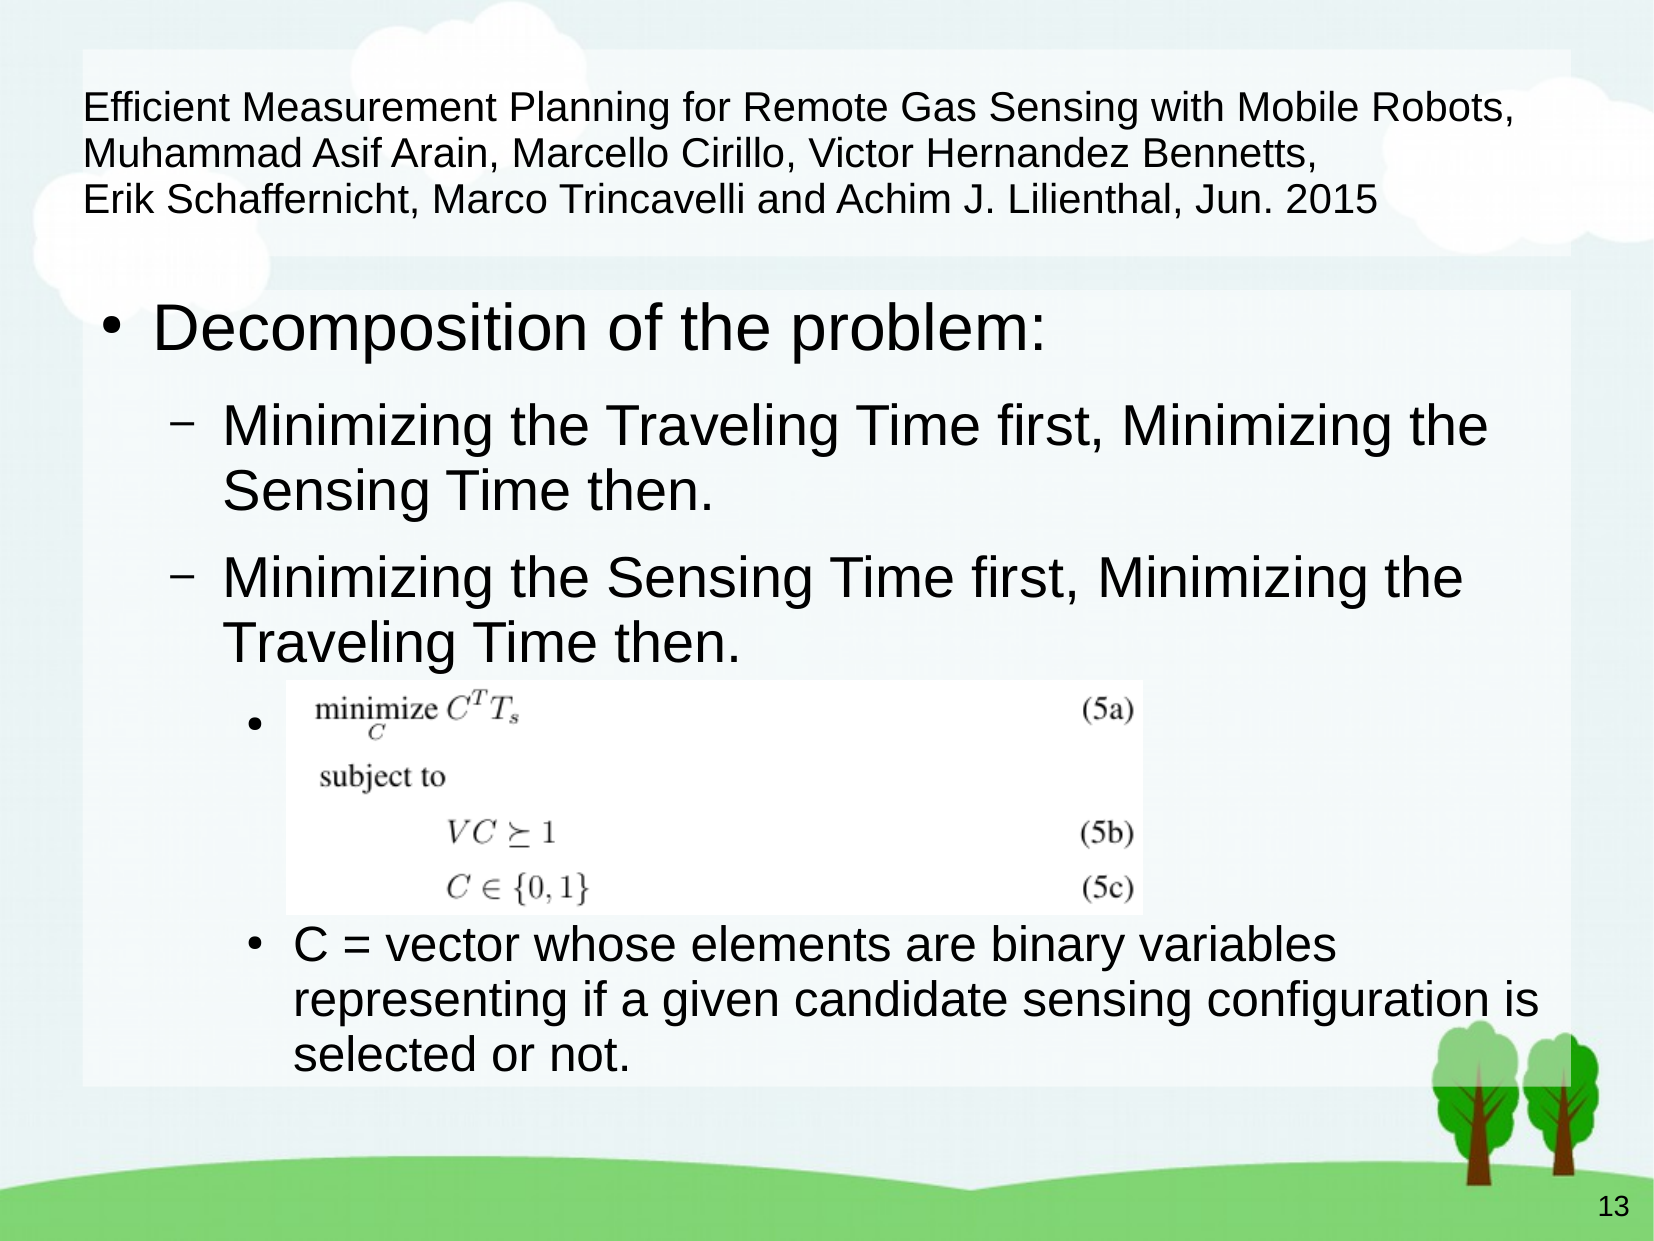

# Efficient Measurement Planning for Remote Gas Sensing with Mobile Robots, Muhammad Asif Arain, Marcello Cirillo, Victor Hernandez Bennetts, Erik Schaffernicht, Marco Trincavelli and Achim J. Lilienthal, Jun. 2015
Decomposition of the problem:
Minimizing the Traveling Time first, Minimizing the Sensing Time then.
Minimizing the Sensing Time first, Minimizing the Traveling Time then.
C = vector whose elements are binary variables representing if a given candidate sensing configuration is selected or not.
13